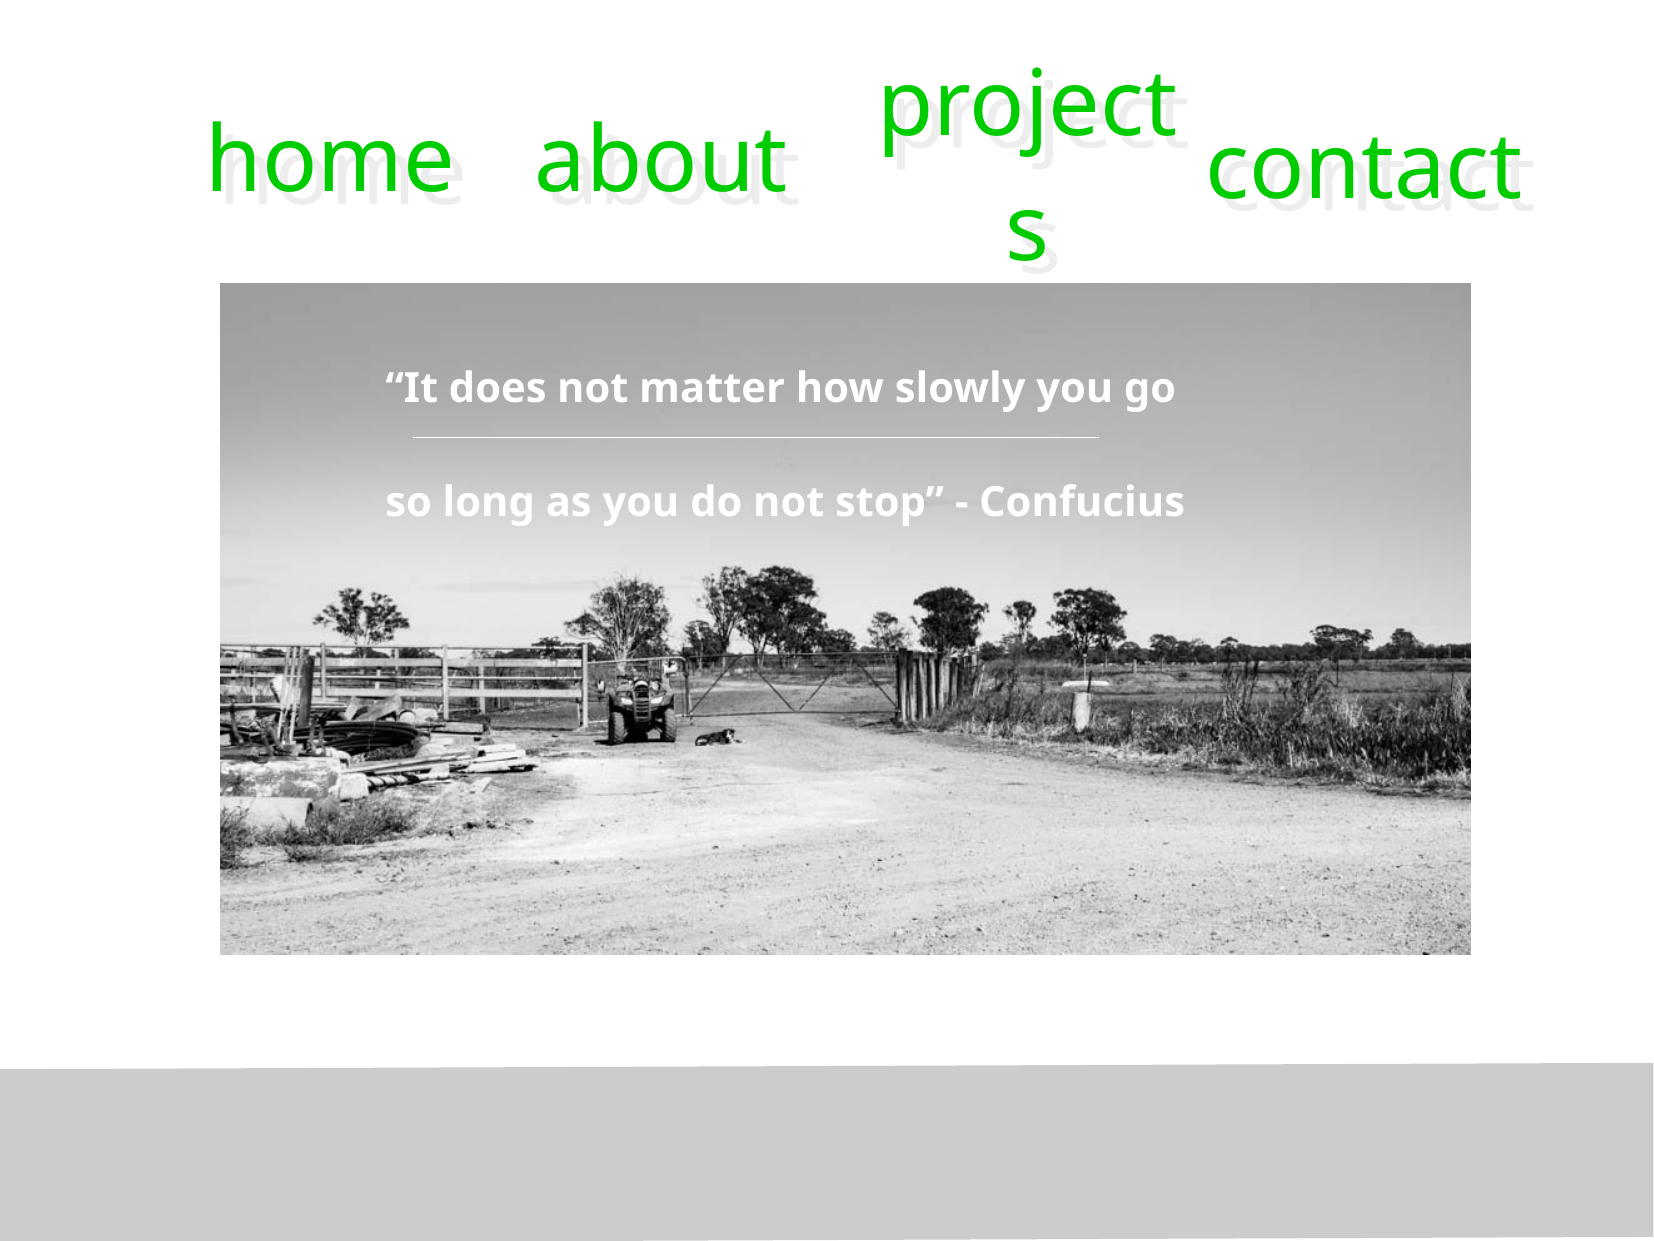

projects
# home
about
contact
“It does not matter how slowly you go
so long as you do not stop” - Confucius